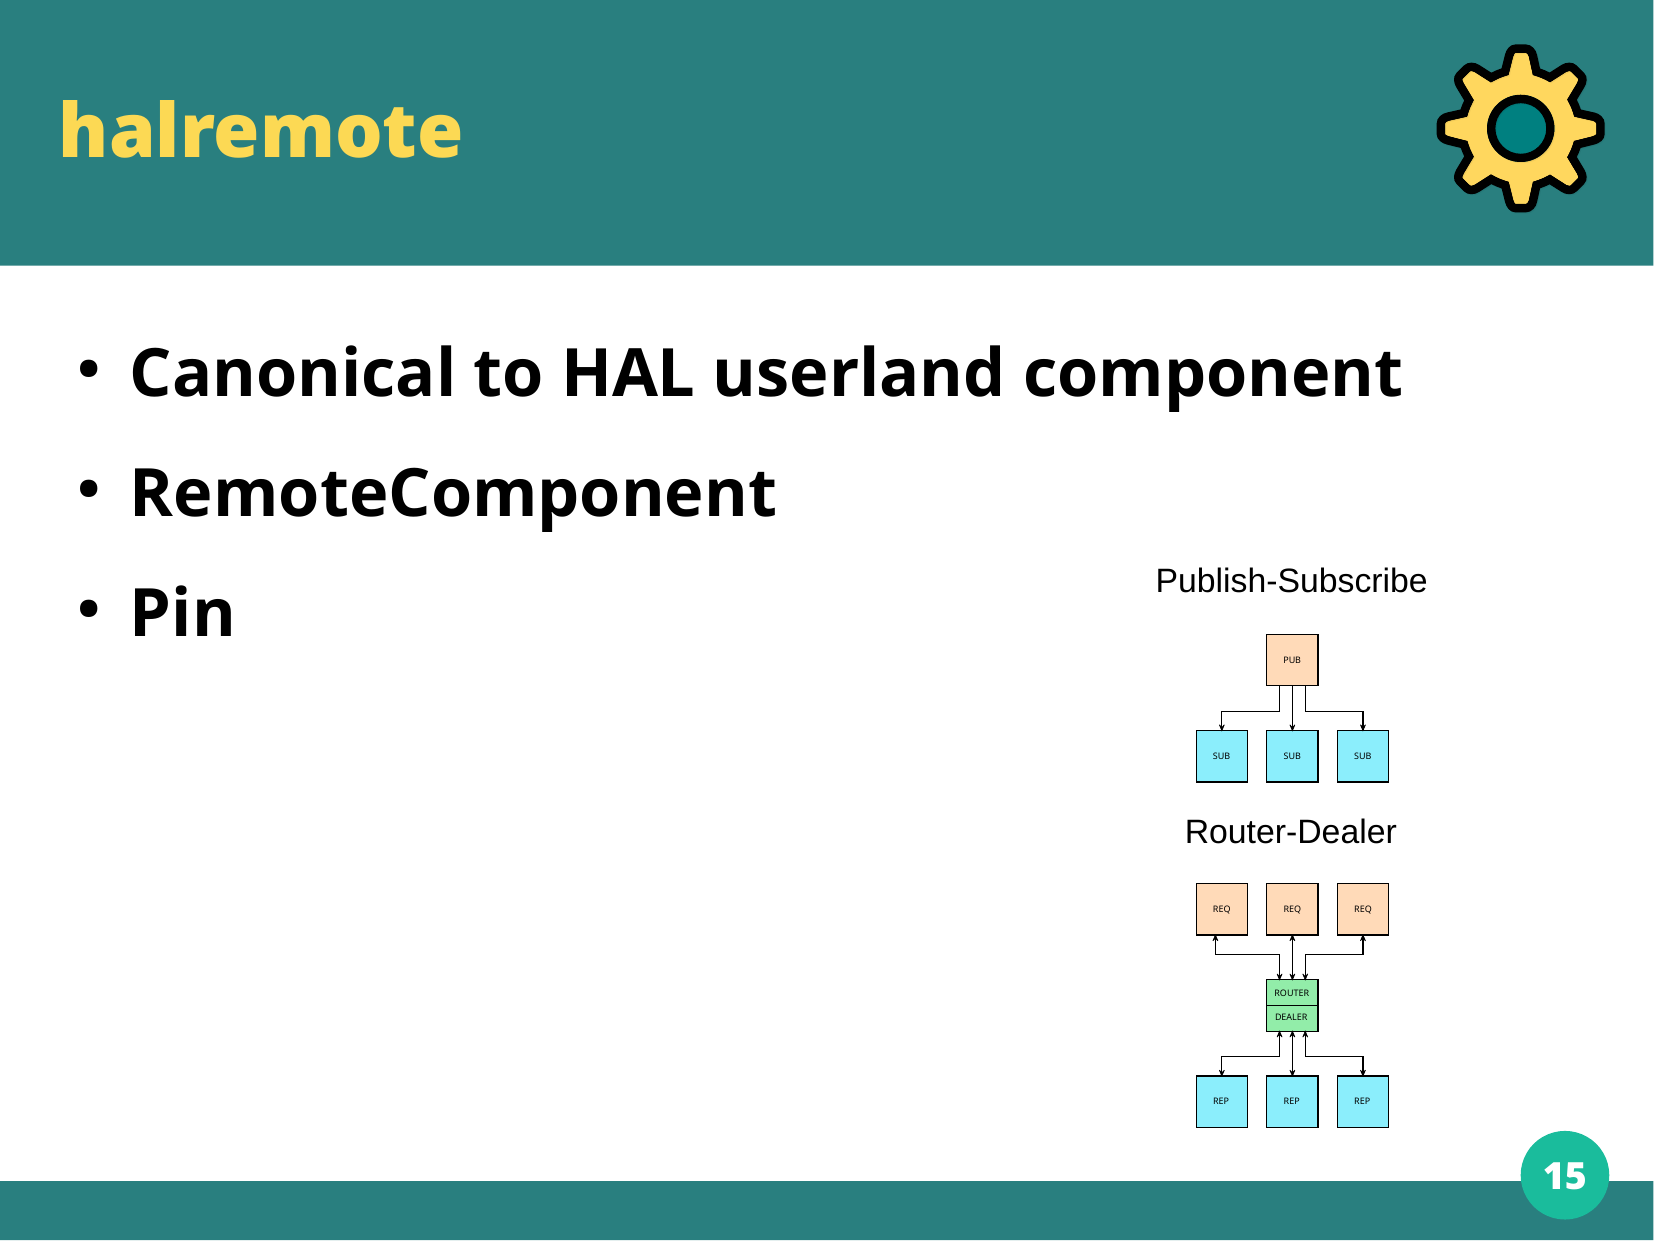

# halremote
Canonical to HAL userland component
RemoteComponent
Pin
15